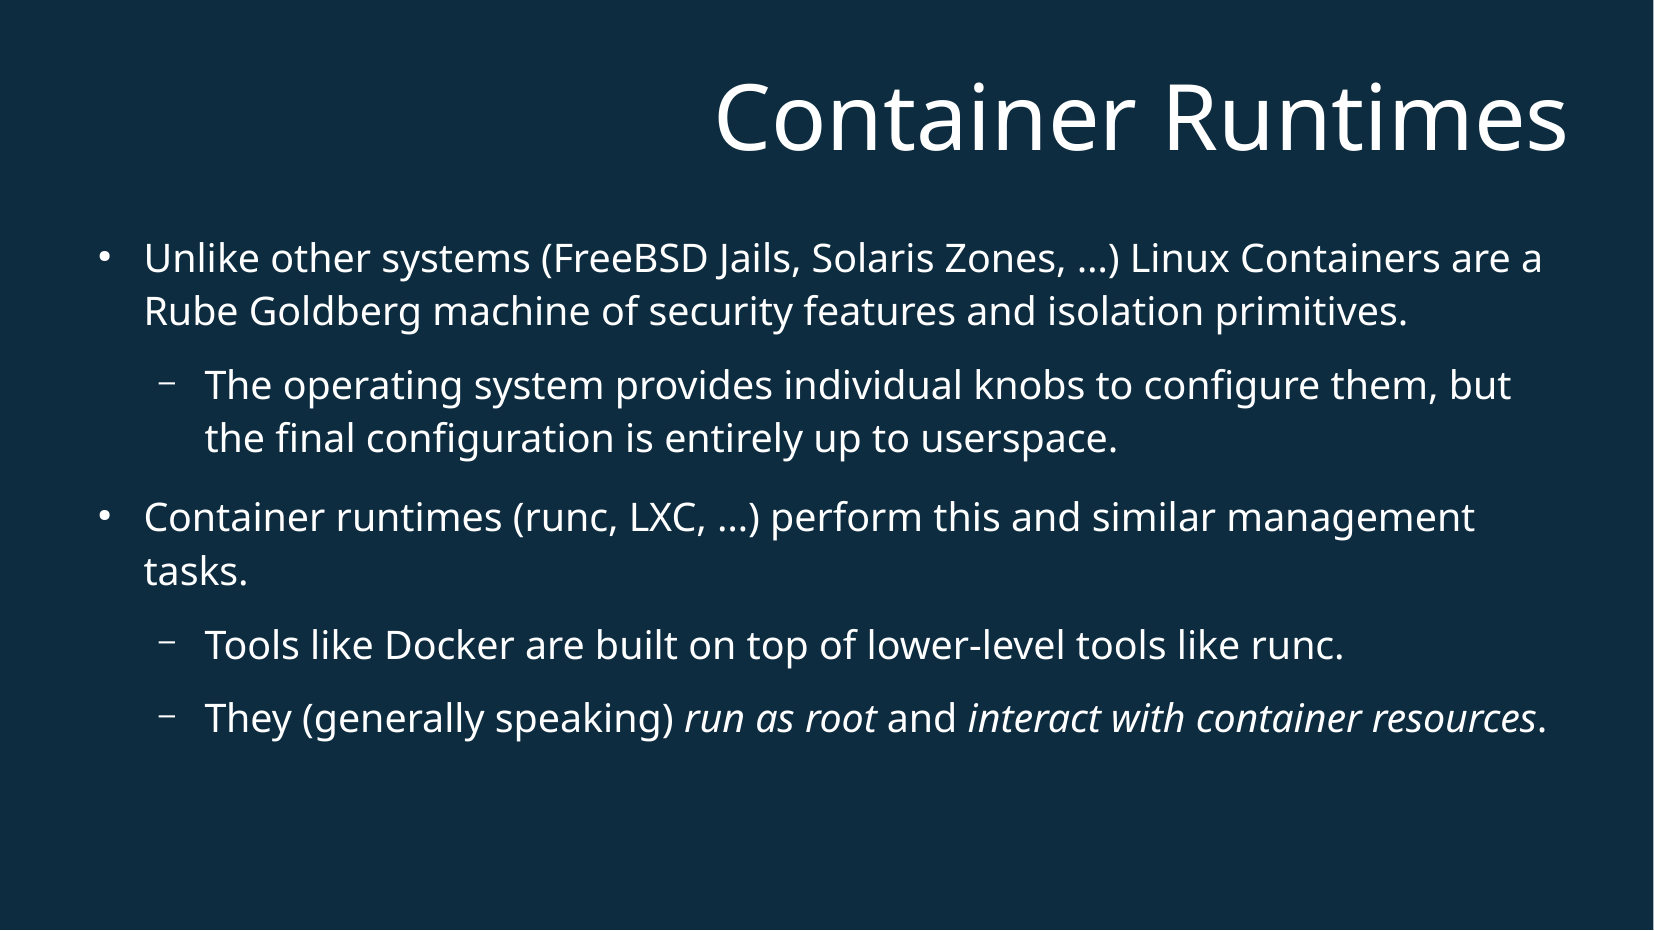

# Container Runtimes
Unlike other systems (FreeBSD Jails, Solaris Zones, …) Linux Containers are a Rube Goldberg machine of security features and isolation primitives.
The operating system provides individual knobs to configure them, but the final configuration is entirely up to userspace.
Container runtimes (runc, LXC, …) perform this and similar management tasks.
Tools like Docker are built on top of lower-level tools like runc.
They (generally speaking) run as root and interact with container resources.